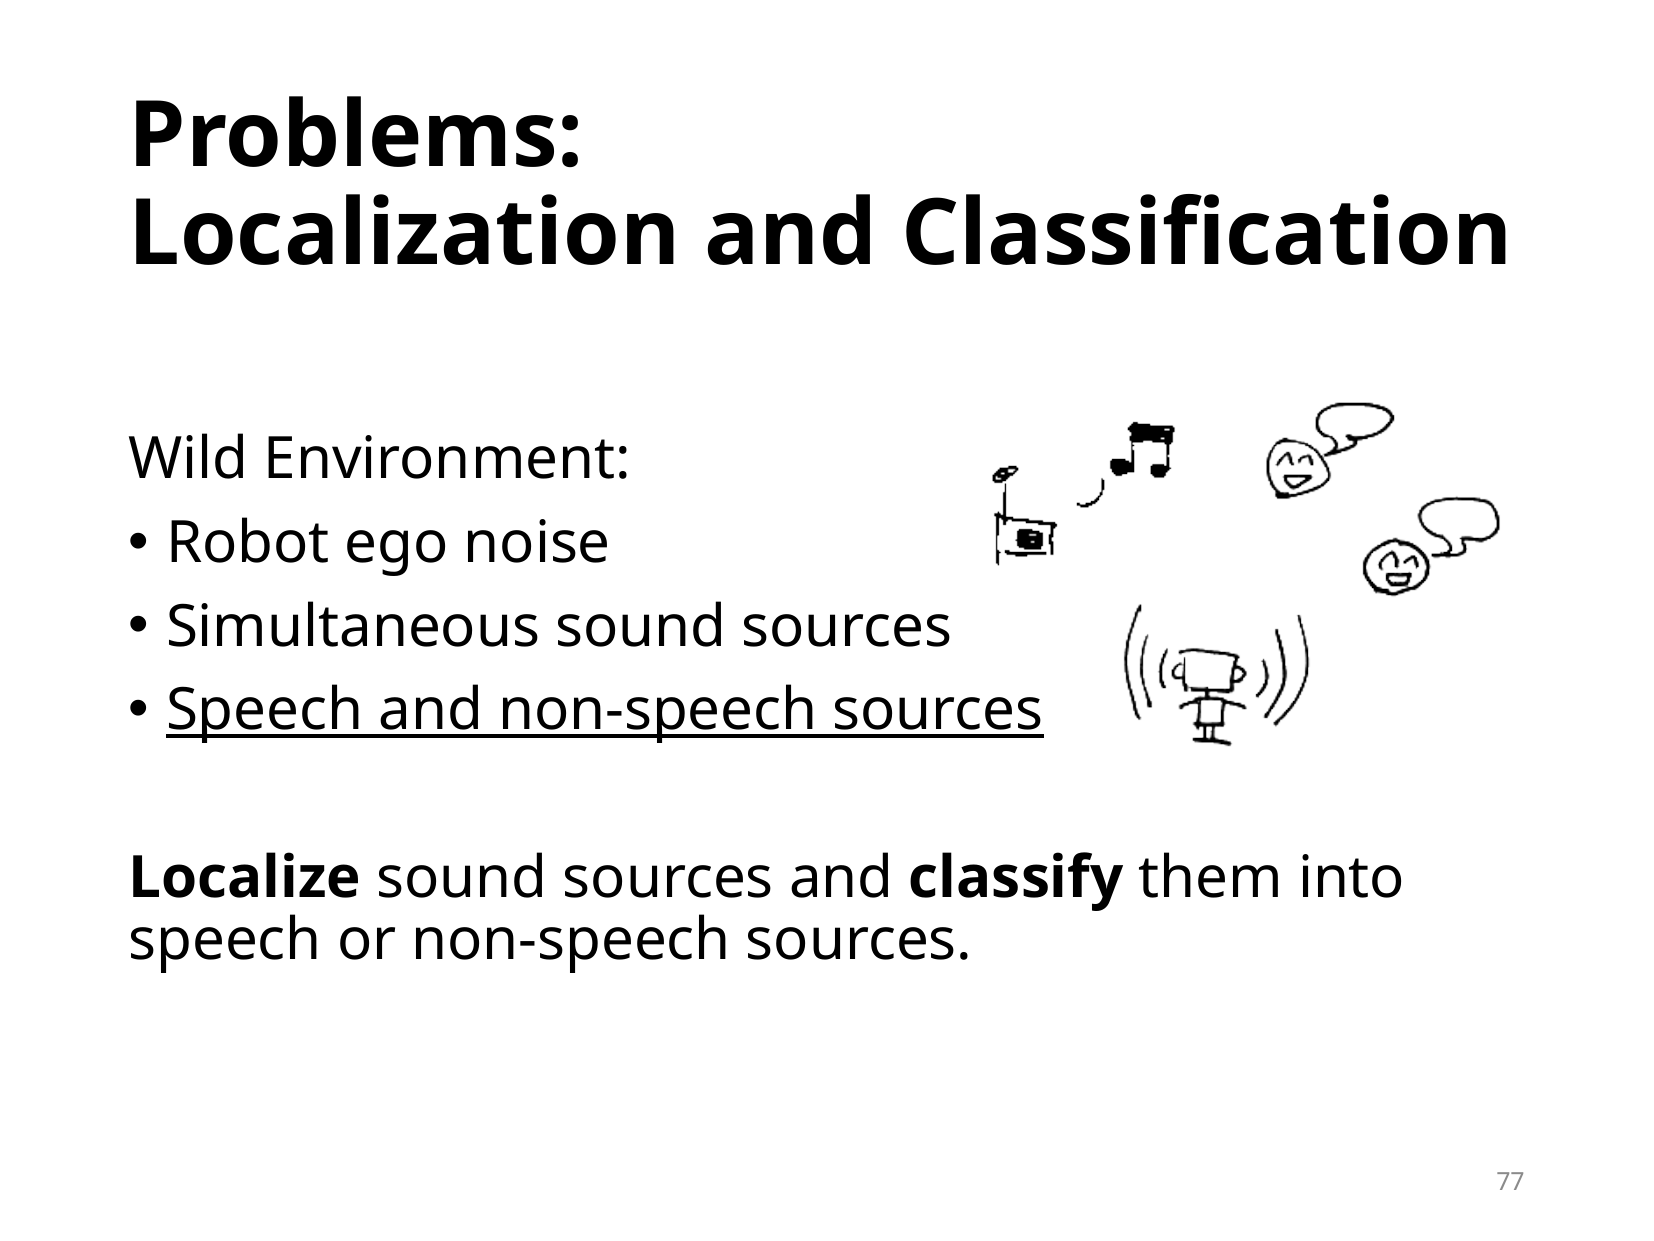

# Problems: Localization and Classification
Wild Environment:
Robot ego noise
Simultaneous sound sources
Speech and non-speech sources
Localize sound sources and classify them into speech or non-speech sources.